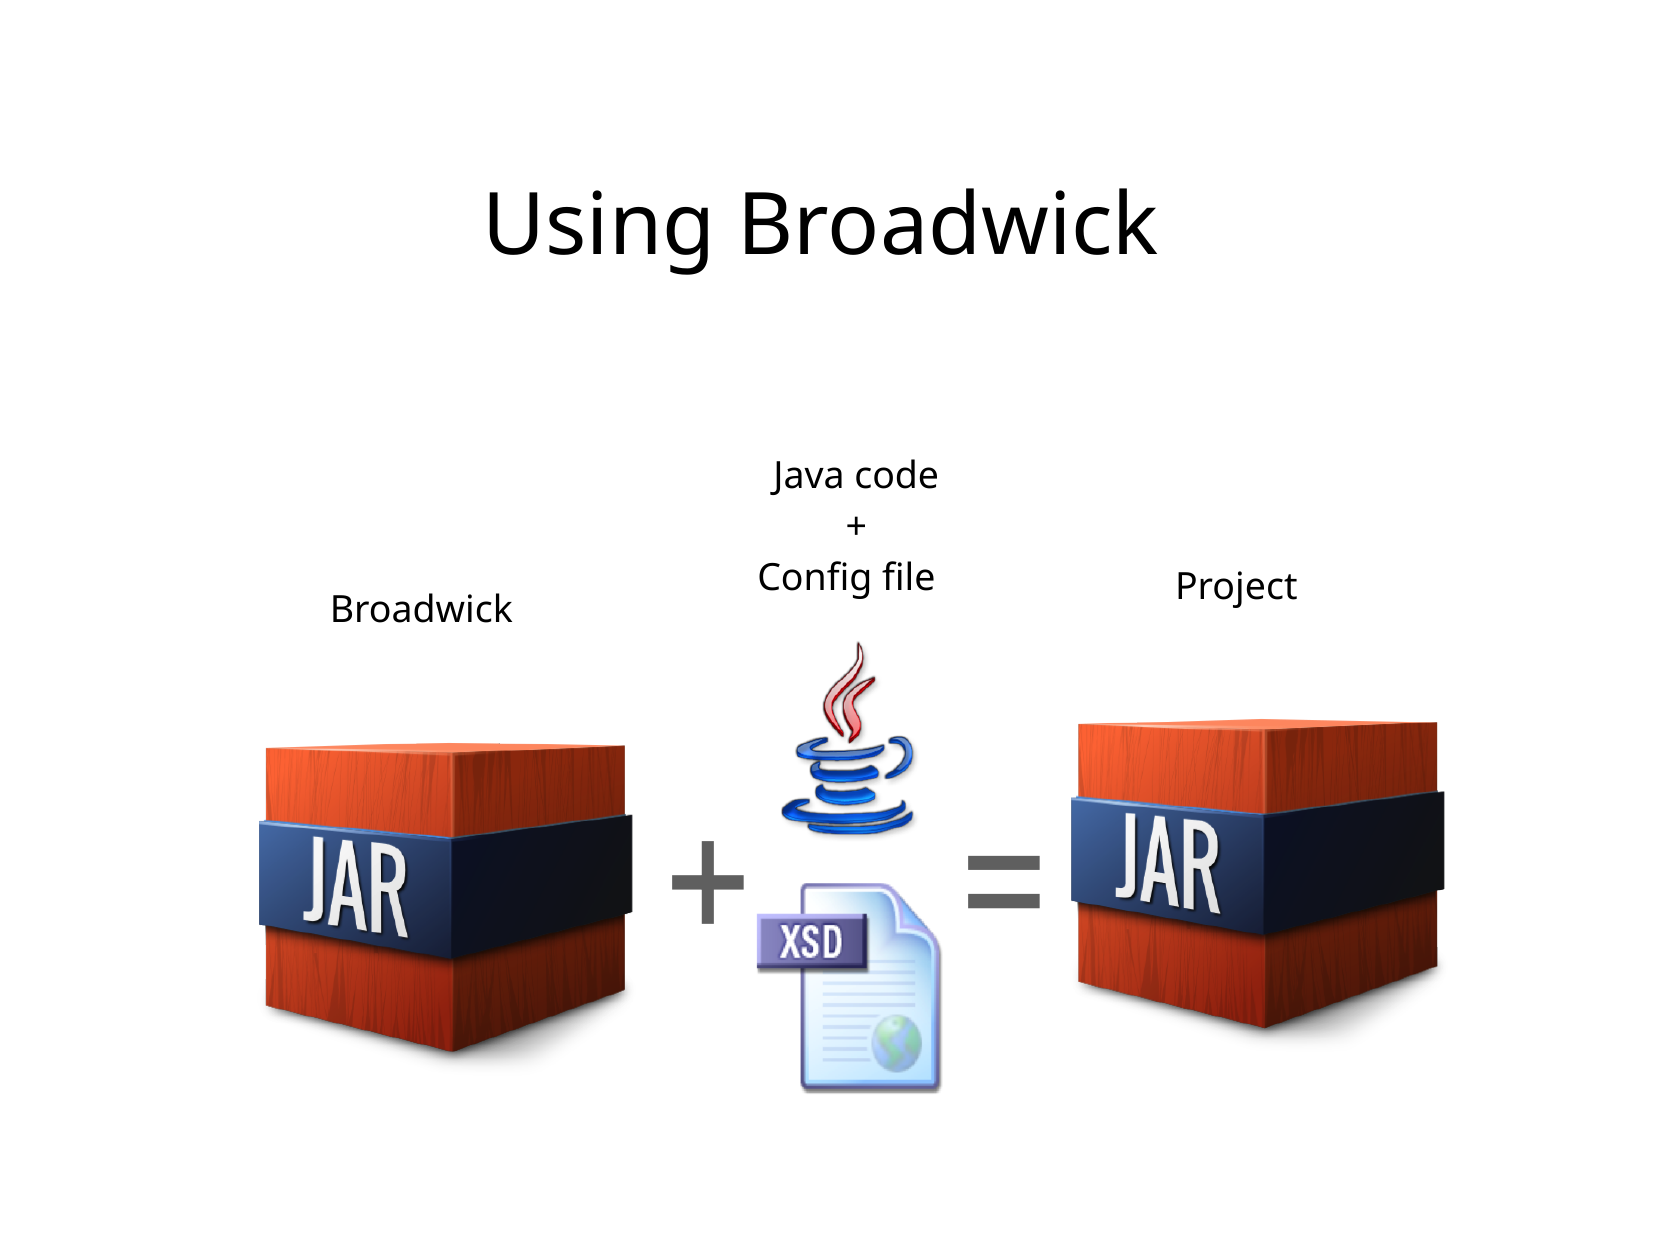

Using Broadwick
Java code
+
Config file
Project
# Broadwick